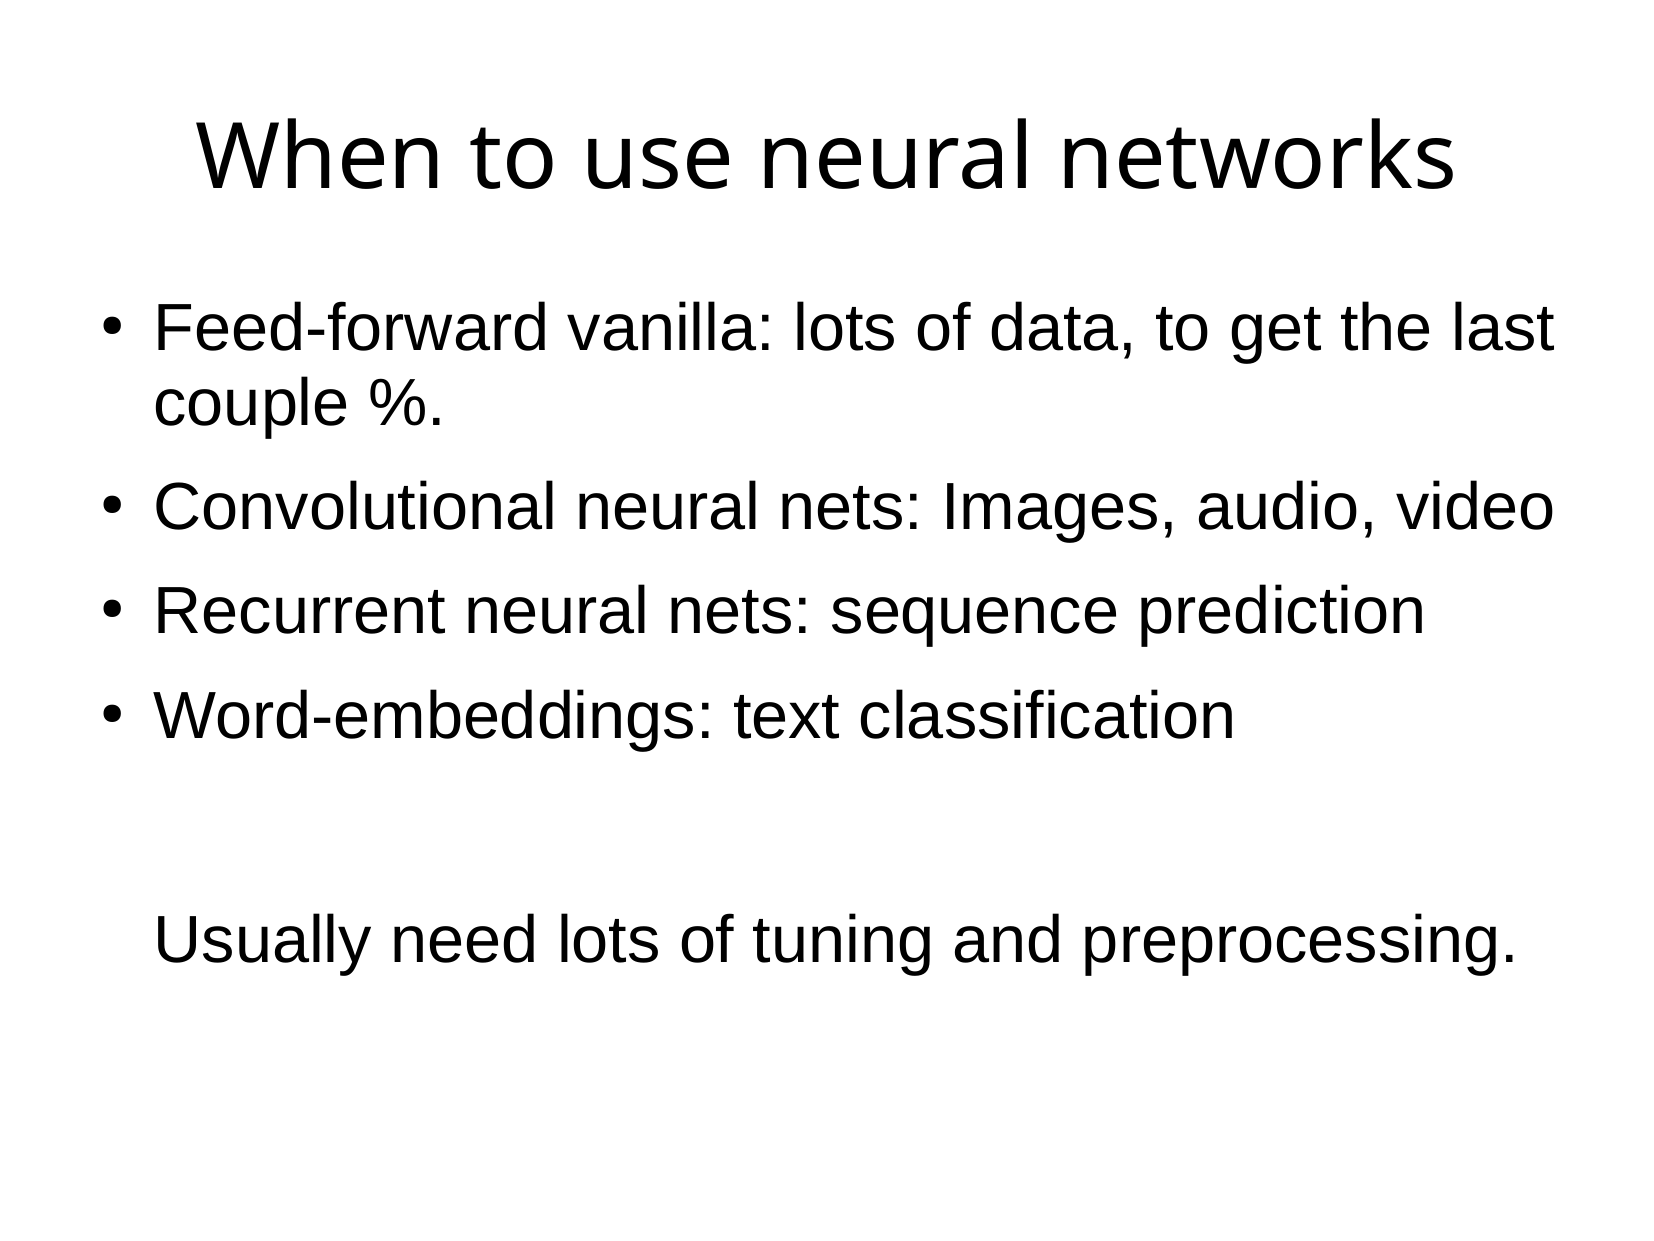

# When to use neural networks
Feed-forward vanilla: lots of data, to get the last couple %.
Convolutional neural nets: Images, audio, video
Recurrent neural nets: sequence prediction
Word-embeddings: text classification
Usually need lots of tuning and preprocessing.